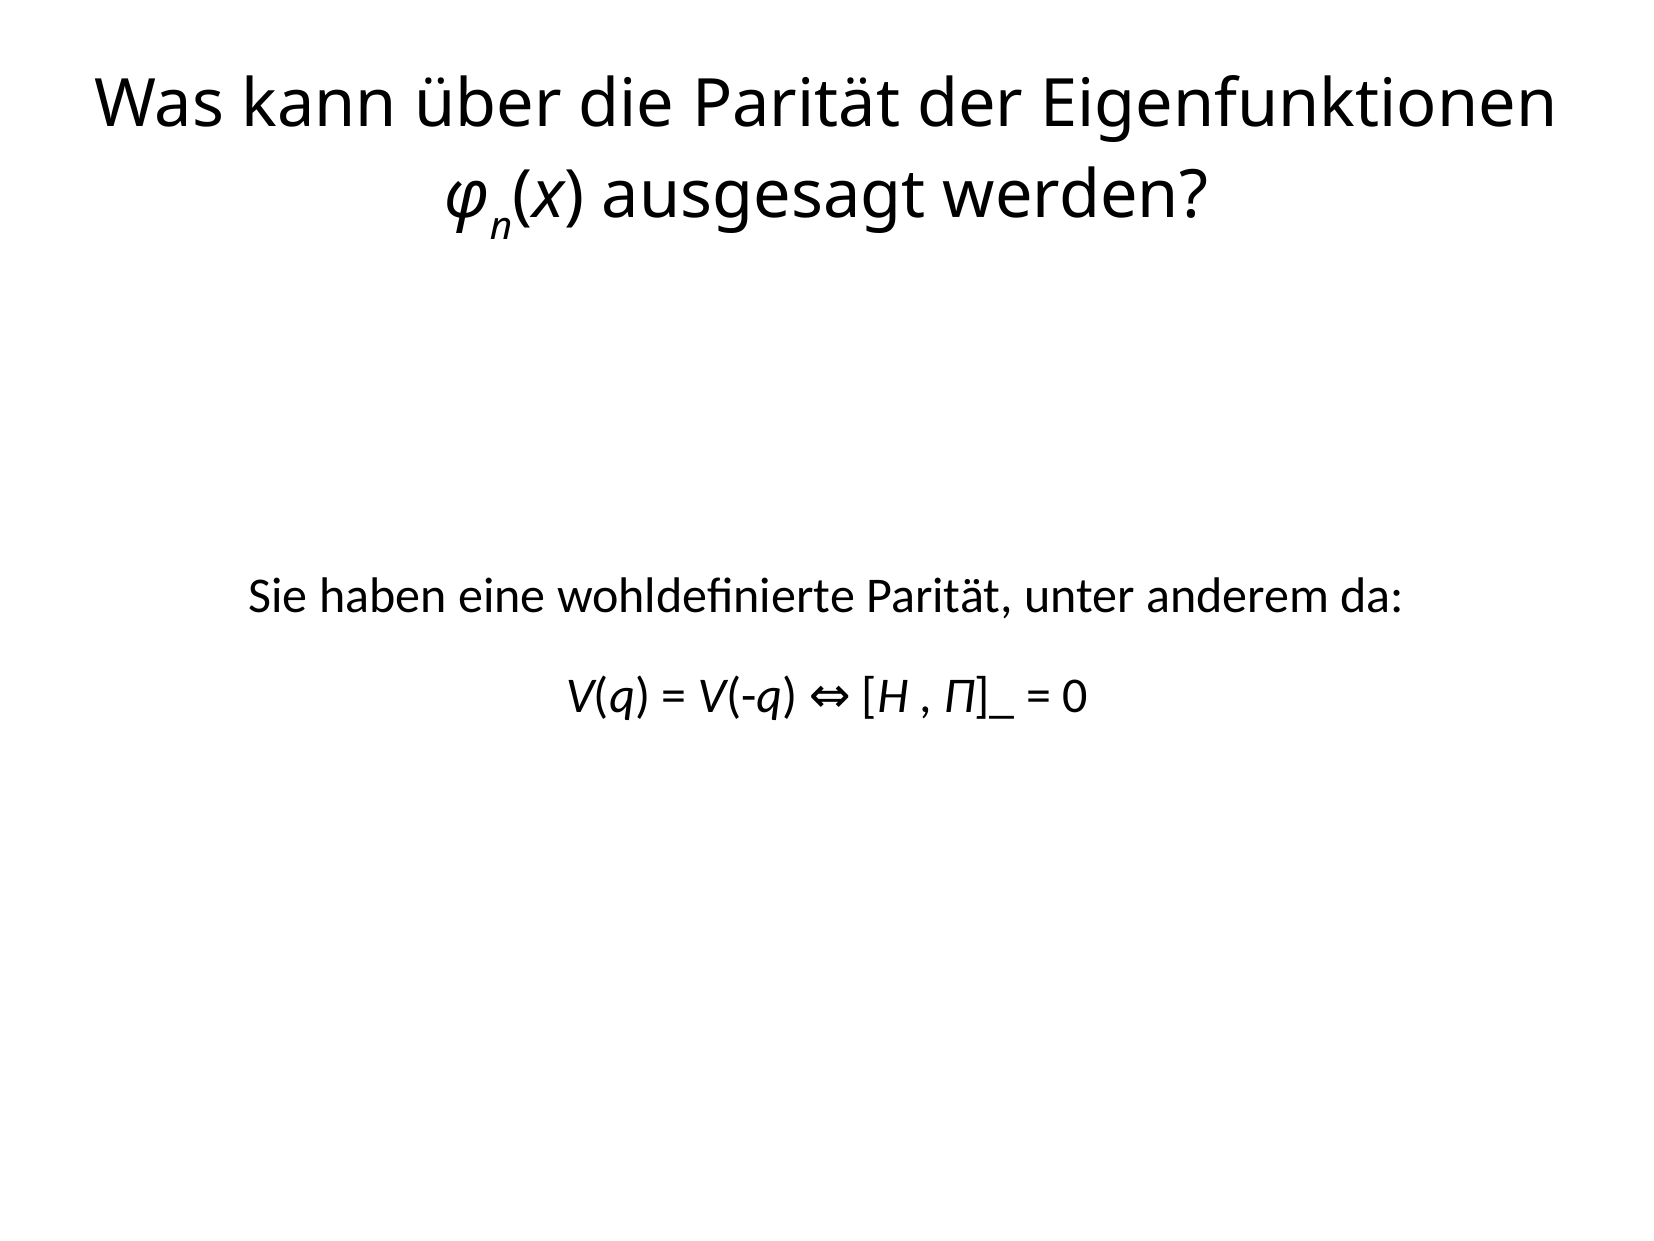

# Was kann über die Parität der Eigenfunktionen φn(x) ausgesagt werden?
Sie haben eine wohldefinierte Parität, unter anderem da:
V(q) = V(-q) ⇔ [H , Π]_ = 0